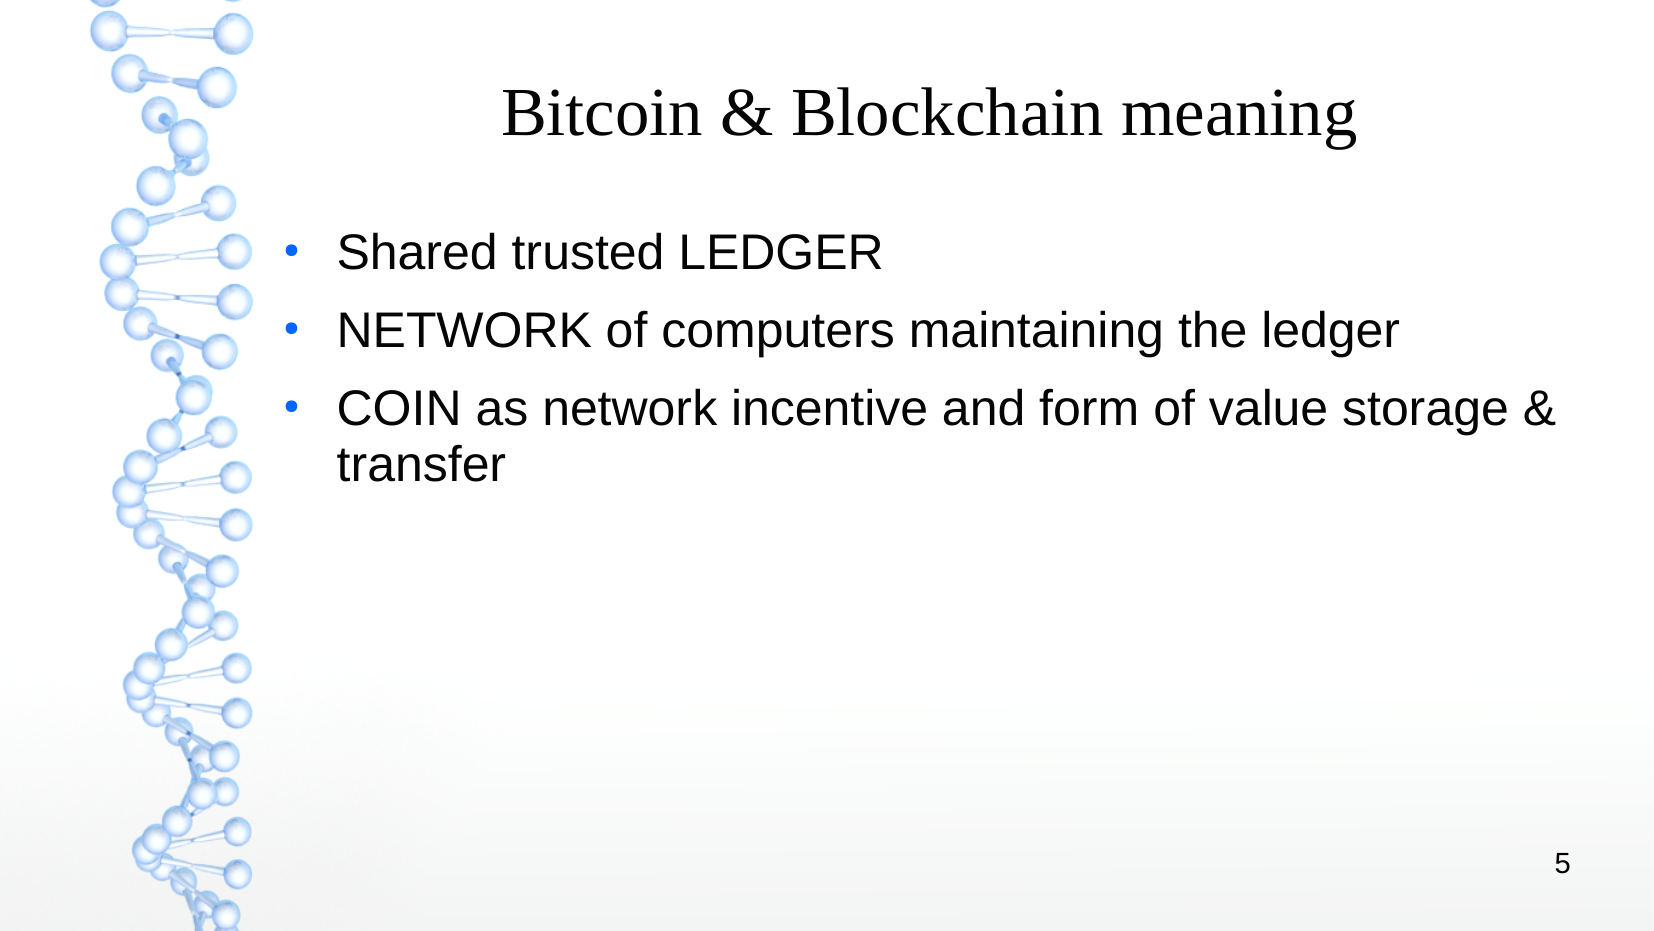

# Bitcoin & Blockchain meaning
Shared trusted LEDGER
NETWORK of computers maintaining the ledger
COIN as network incentive and form of value storage & transfer
5